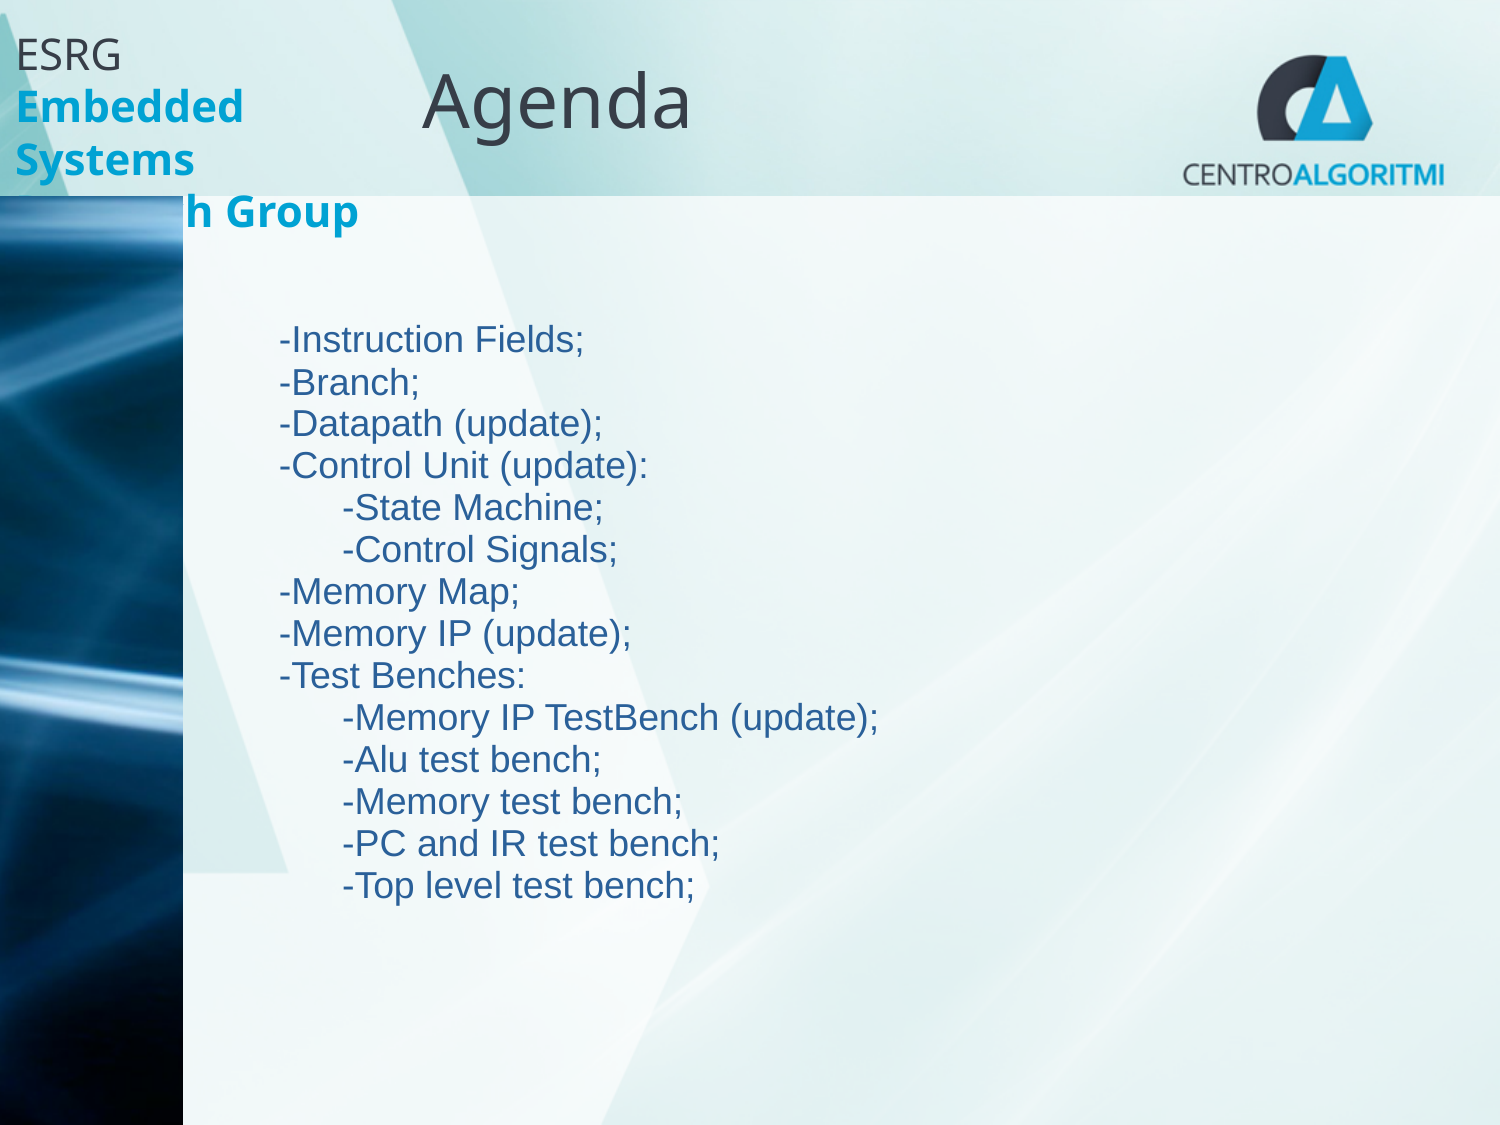

# Agenda
-Instruction Fields;
-Branch;
-Datapath (update);
-Control Unit (update):
 -State Machine;
 -Control Signals;
-Memory Map;
-Memory IP (update);
-Test Benches:
 -Memory IP TestBench (update);
 -Alu test bench;
 -Memory test bench;
 -PC and IR test bench;
 -Top level test bench;